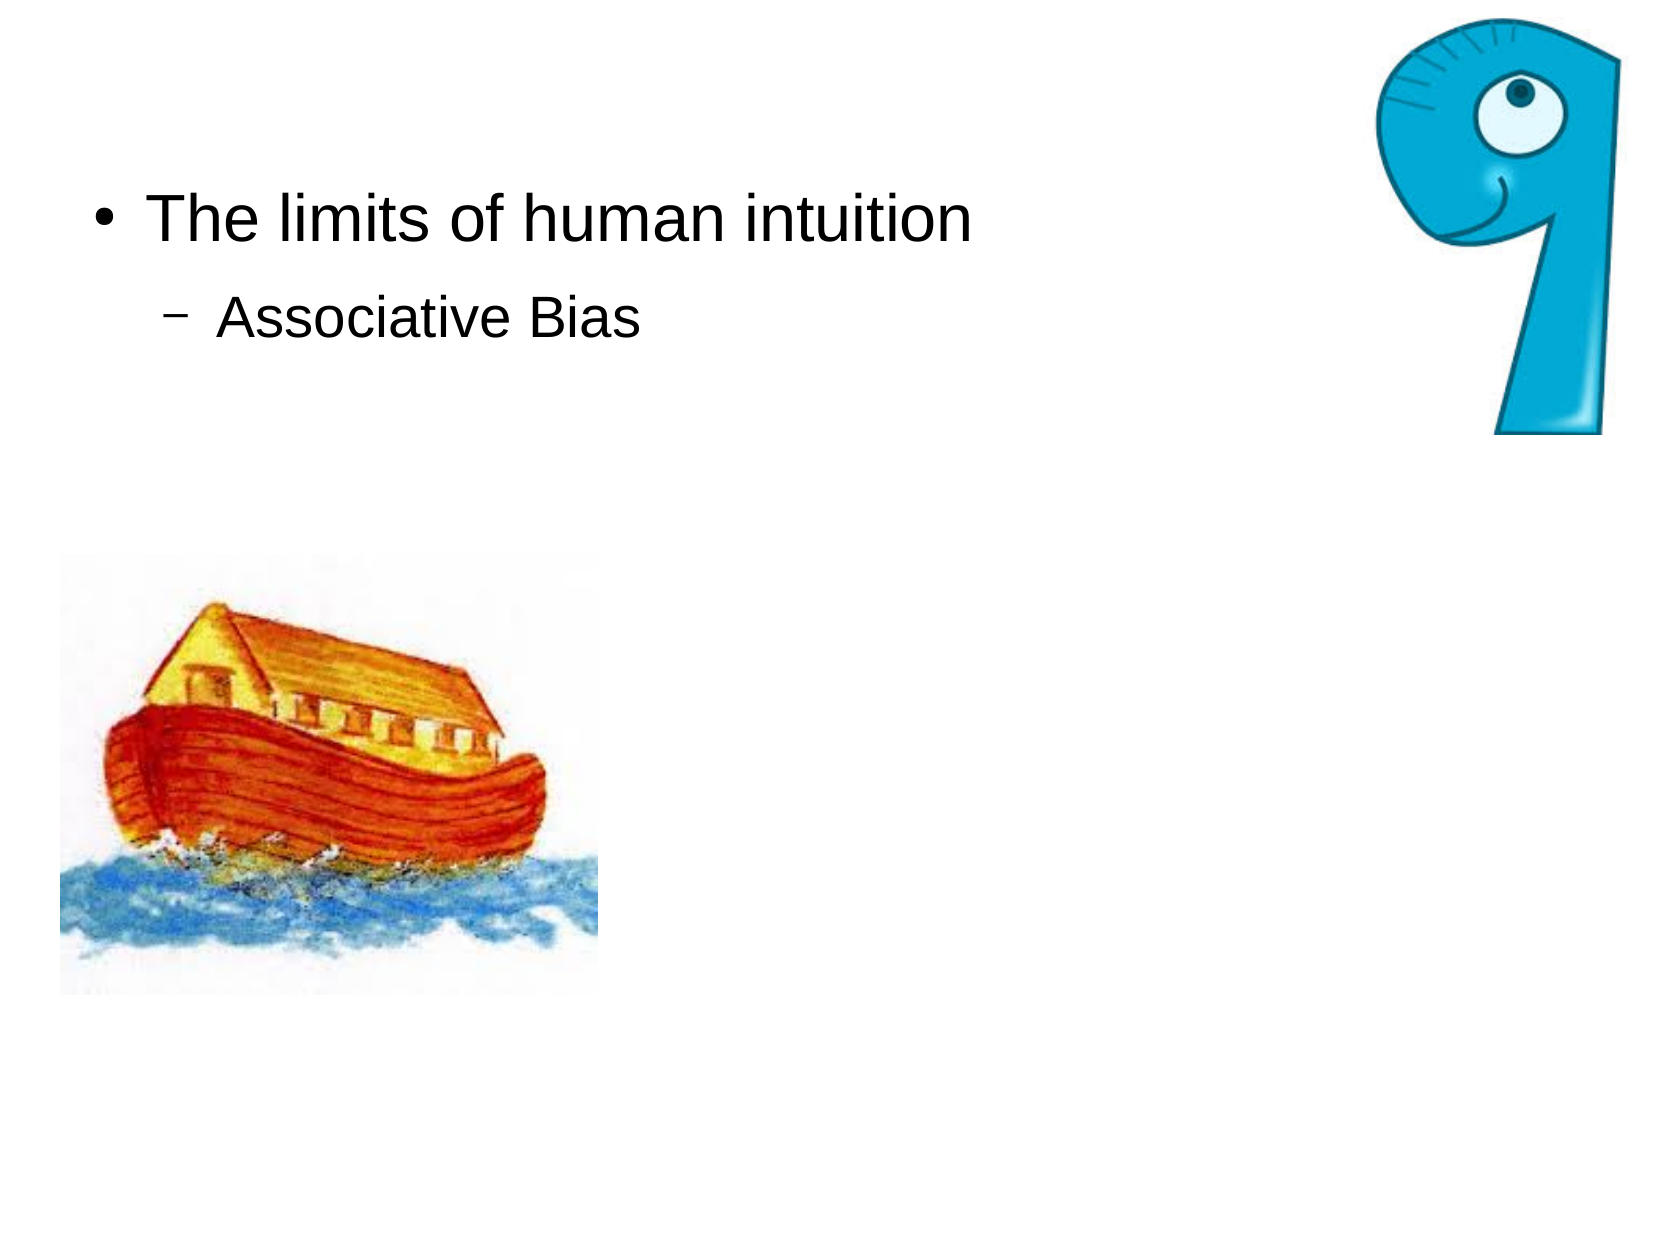

# The limits of human intuition
Associative Bias